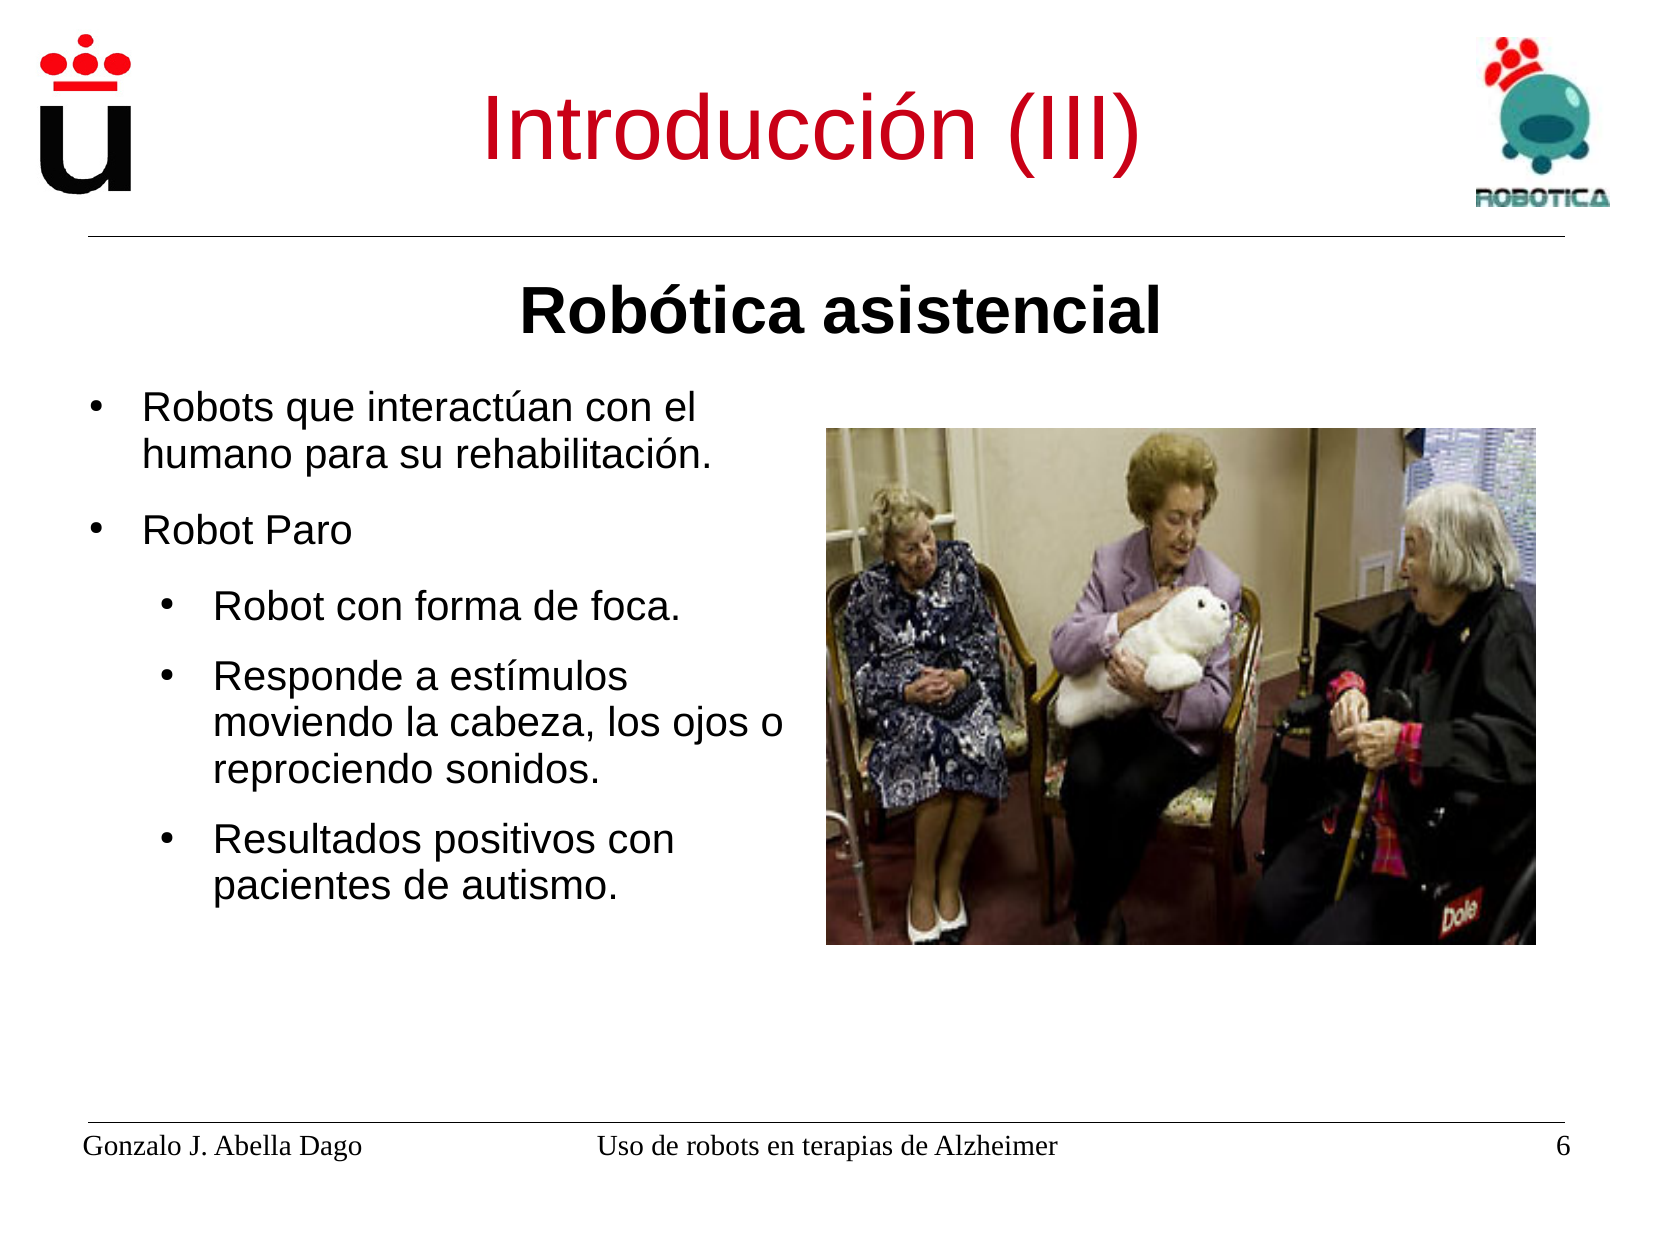

# Introducción (III)
Robótica asistencial
Robots que interactúan con el humano para su rehabilitación.
Robot Paro
Robot con forma de foca.
Responde a estímulos moviendo la cabeza, los ojos o reprociendo sonidos.
Resultados positivos con pacientes de autismo.
6